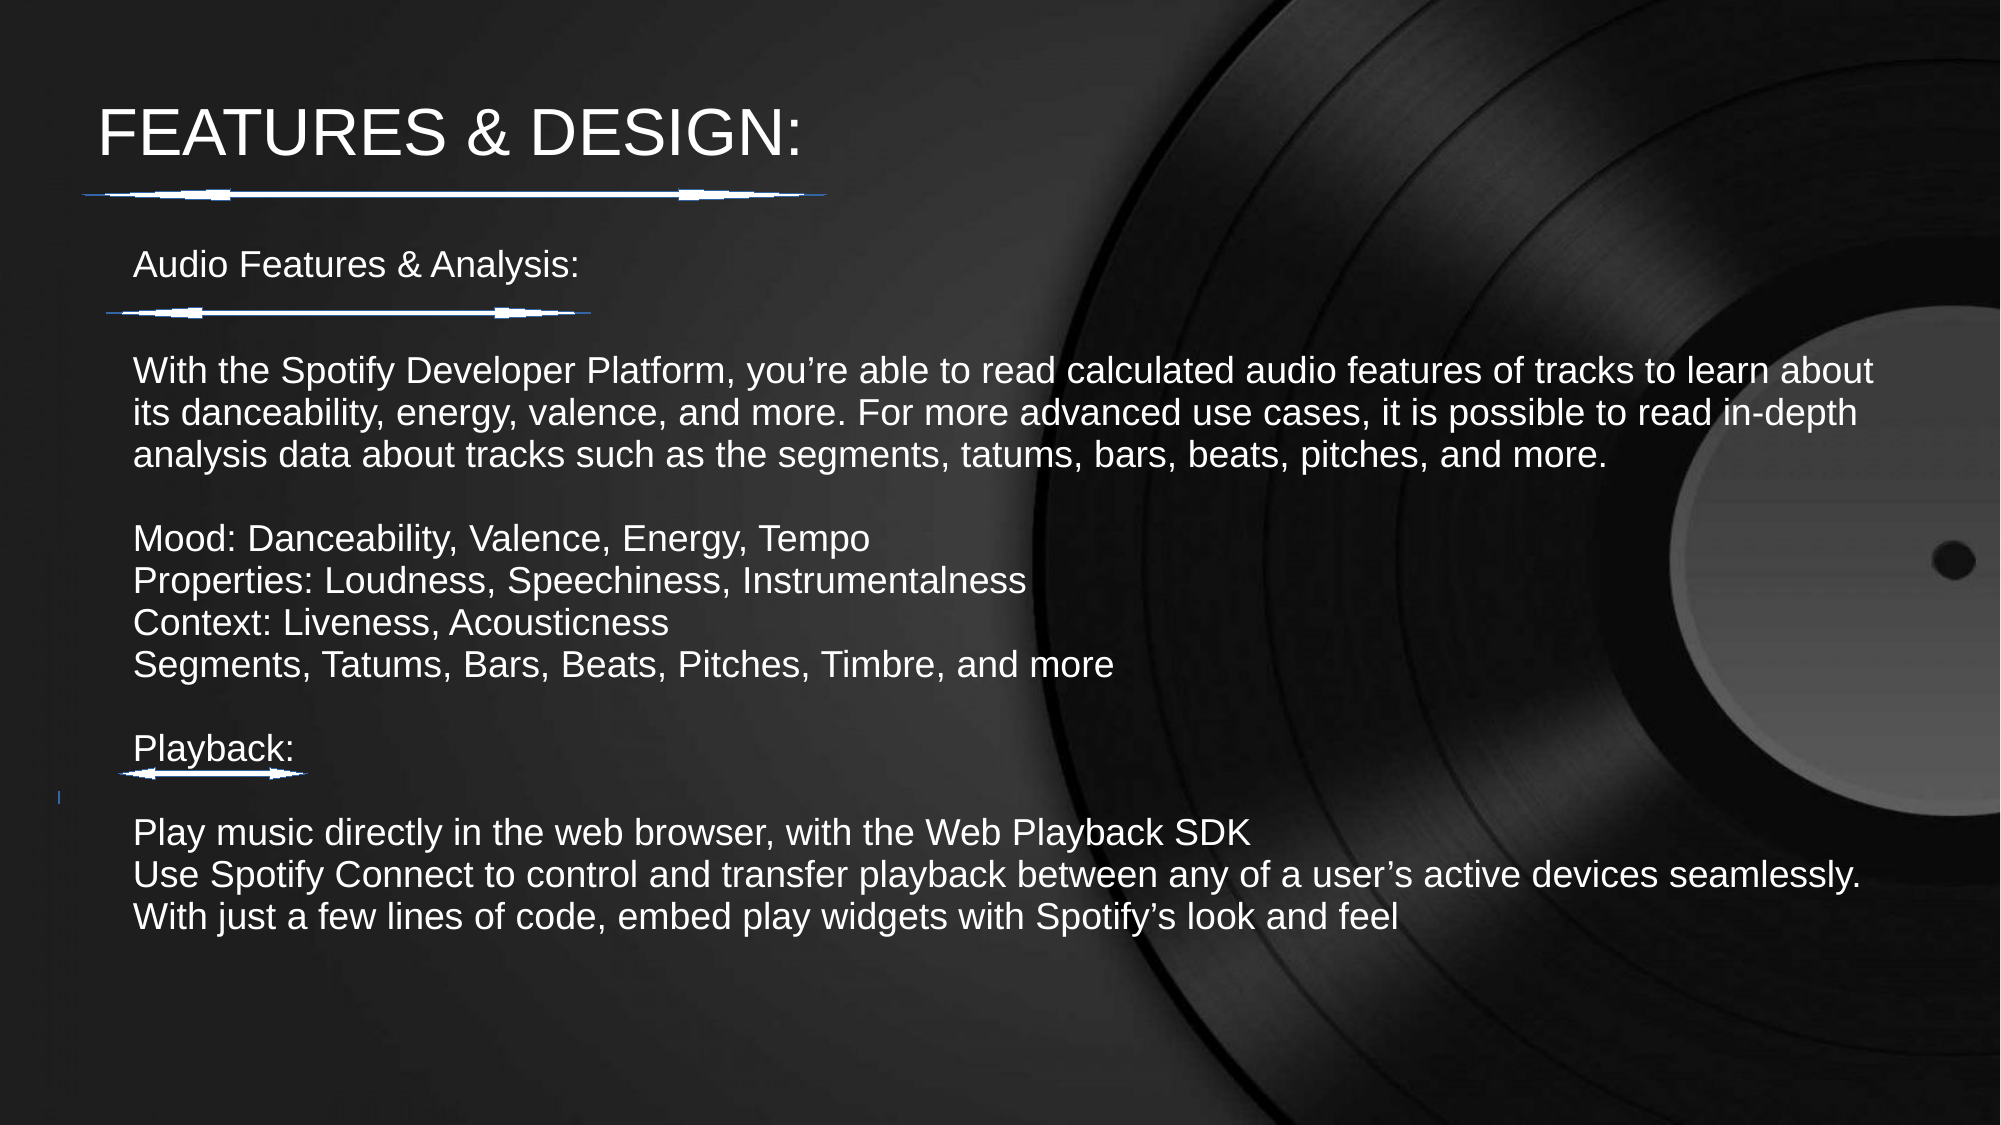

FEATURES & DESIGN:
Audio Features & Analysis:
With the Spotify Developer Platform, you’re able to read calculated audio features of tracks to learn about its danceability, energy, valence, and more. For more advanced use cases, it is possible to read in-depth analysis data about tracks such as the segments, tatums, bars, beats, pitches, and more.
Mood: Danceability, Valence, Energy, Tempo
Properties: Loudness, Speechiness, Instrumentalness
Context: Liveness, Acousticness
Segments, Tatums, Bars, Beats, Pitches, Timbre, and more
Playback:
Play music directly in the web browser, with the Web Playback SDK
Use Spotify Connect to control and transfer playback between any of a user’s active devices seamlessly.
With just a few lines of code, embed play widgets with Spotify’s look and feel